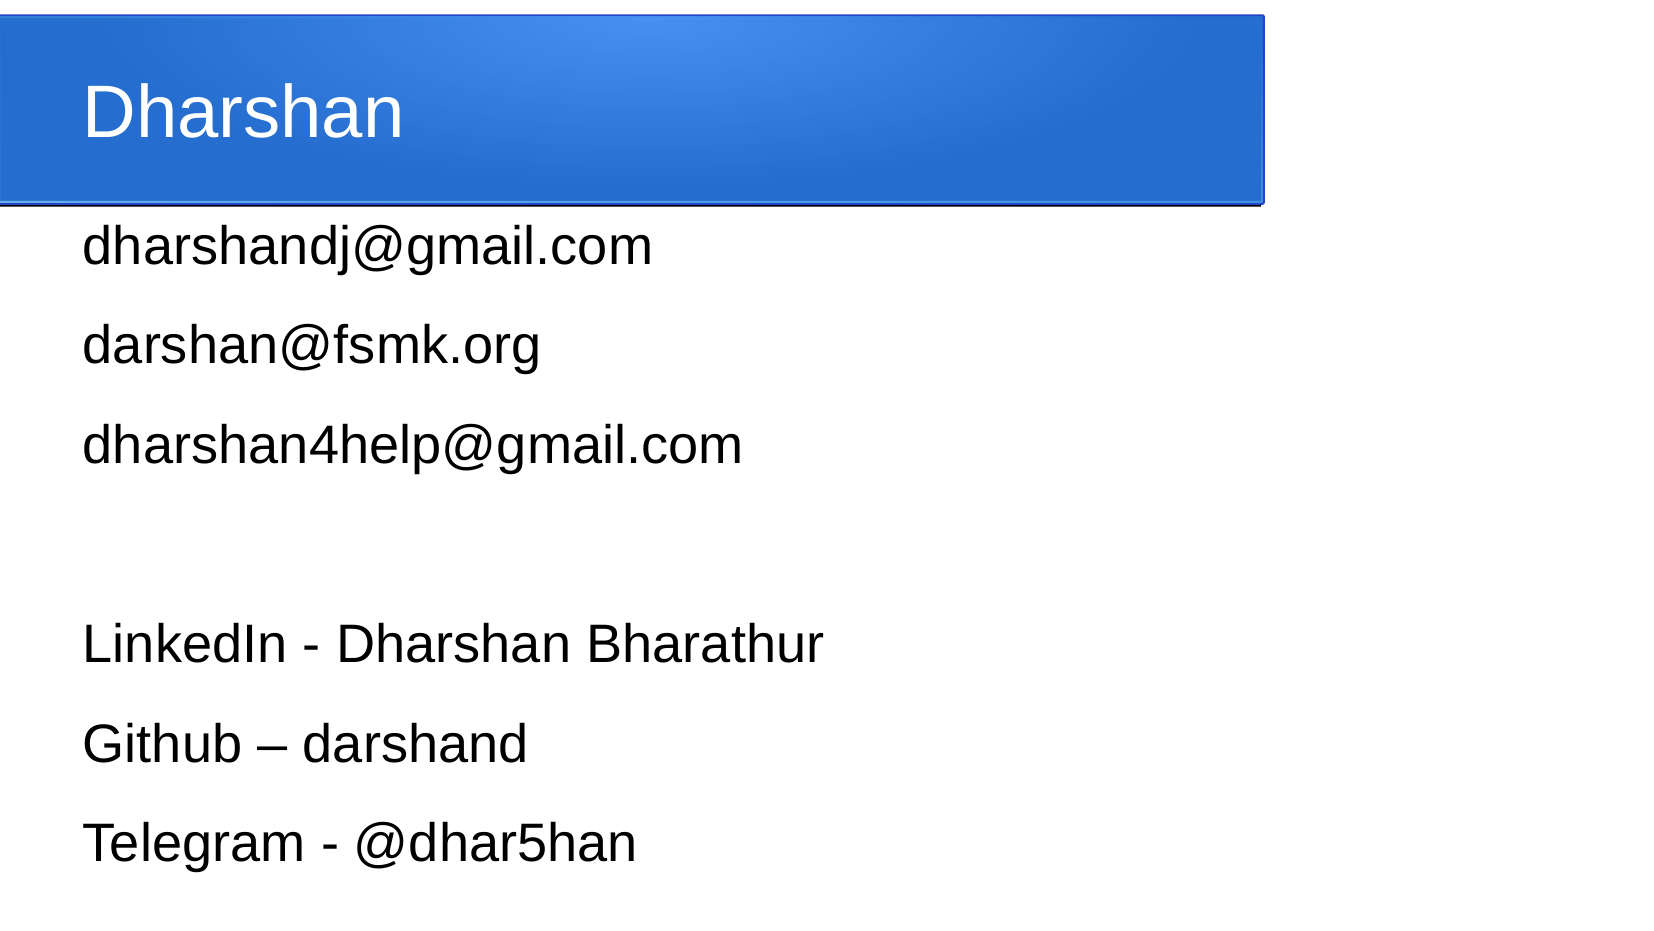

dharshandj@gmail.com
darshan@fsmk.org
dharshan4help@gmail.com
LinkedIn - Dharshan Bharathur
Github – darshand
Telegram - @dhar5han
# Dharshan